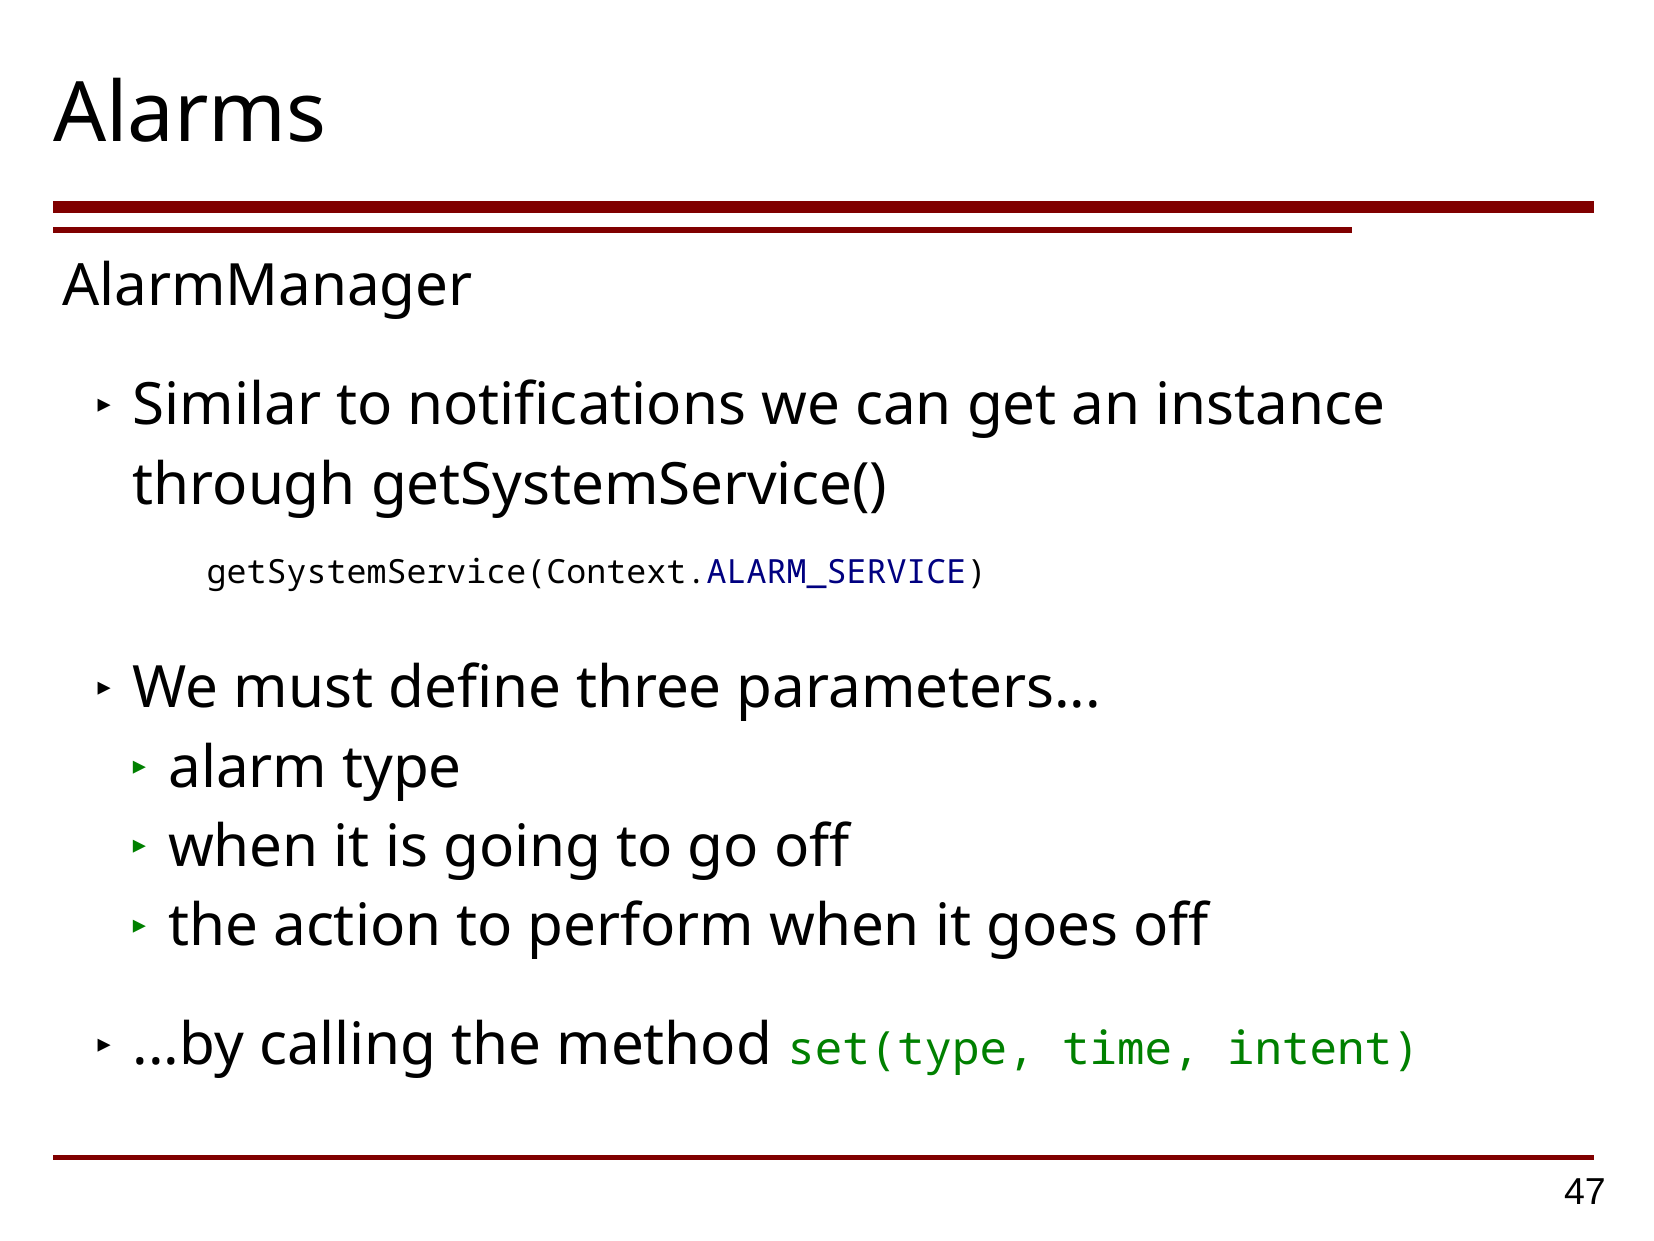

# Alarms
AlarmManager
Similar to notifications we can get an instance through getSystemService()
	getSystemService(Context.ALARM_SERVICE)
We must define three parameters...
alarm type
when it is going to go off
the action to perform when it goes off
...by calling the method set(type, time, intent)